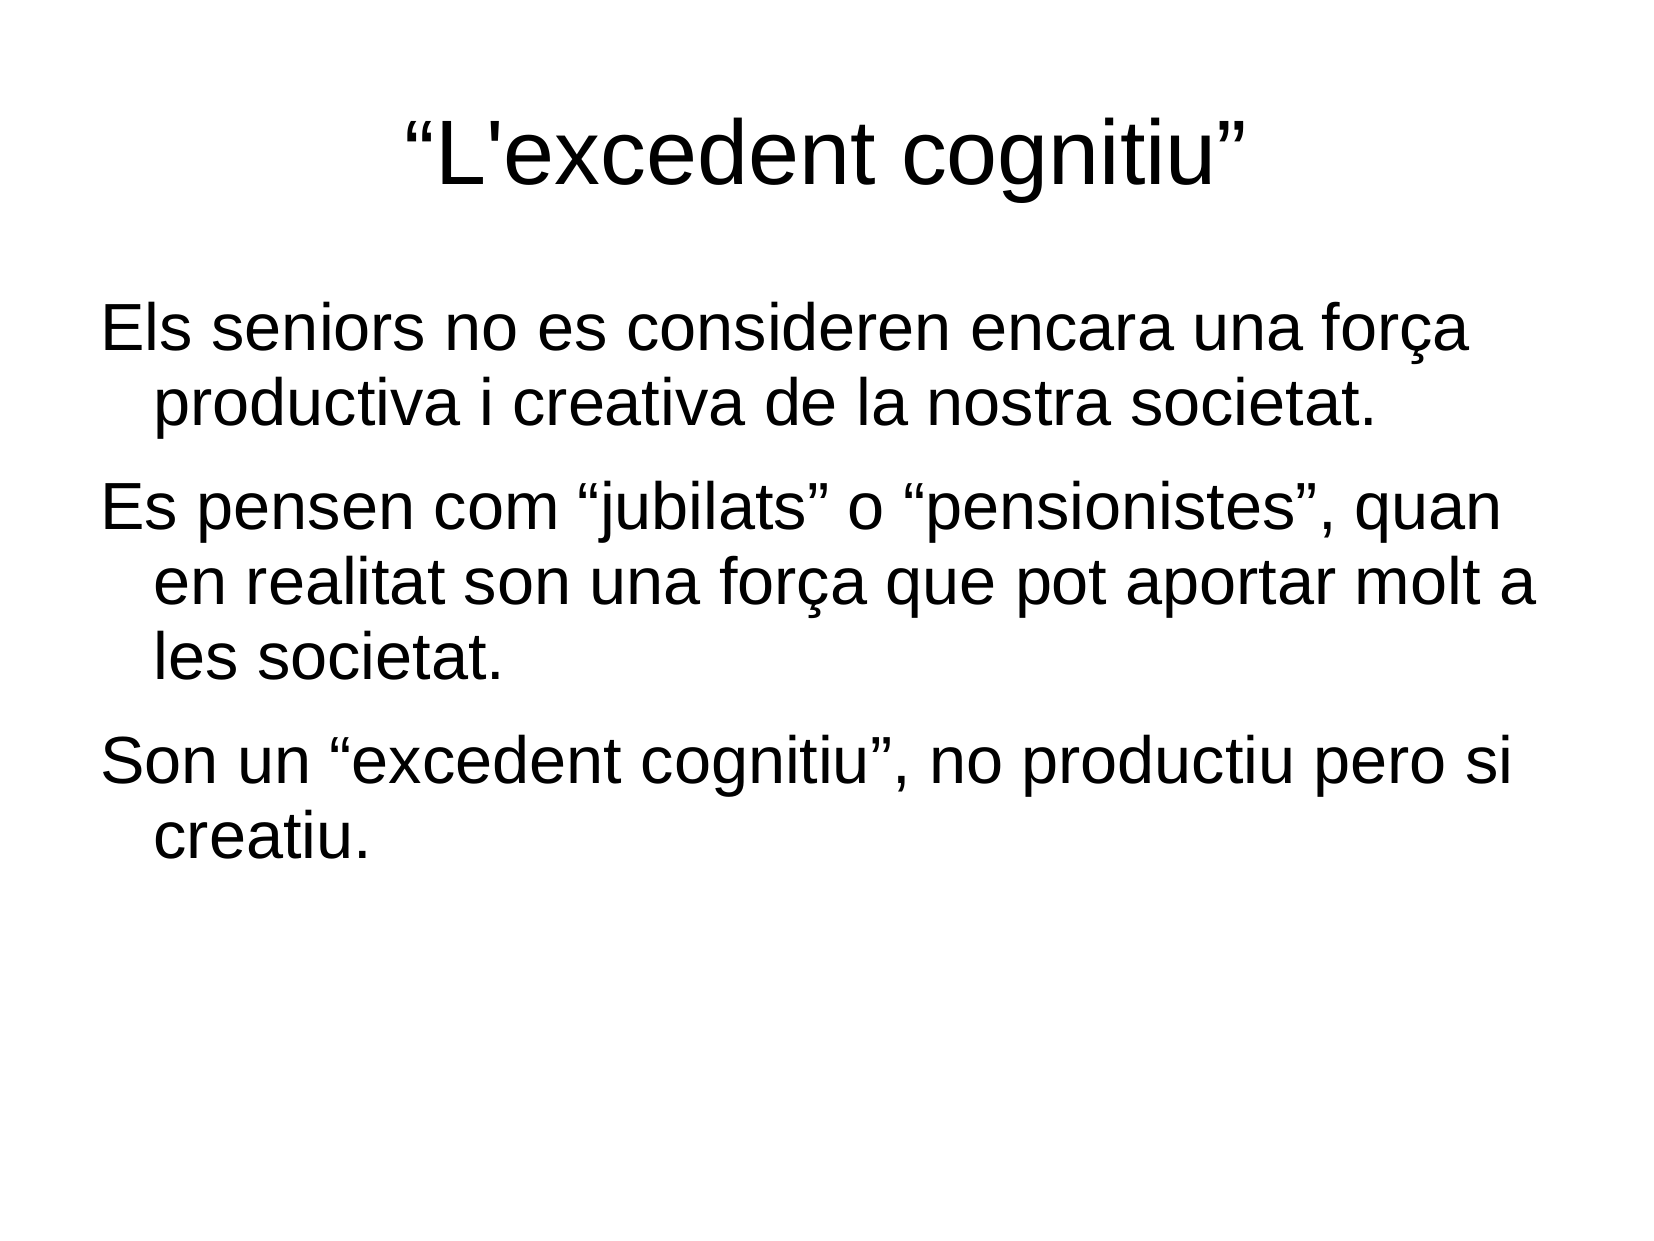

# “L'excedent cognitiu”
Els seniors no es consideren encara una força productiva i creativa de la nostra societat.
Es pensen com “jubilats” o “pensionistes”, quan en realitat son una força que pot aportar molt a les societat.
Son un “excedent cognitiu”, no productiu pero si creatiu.